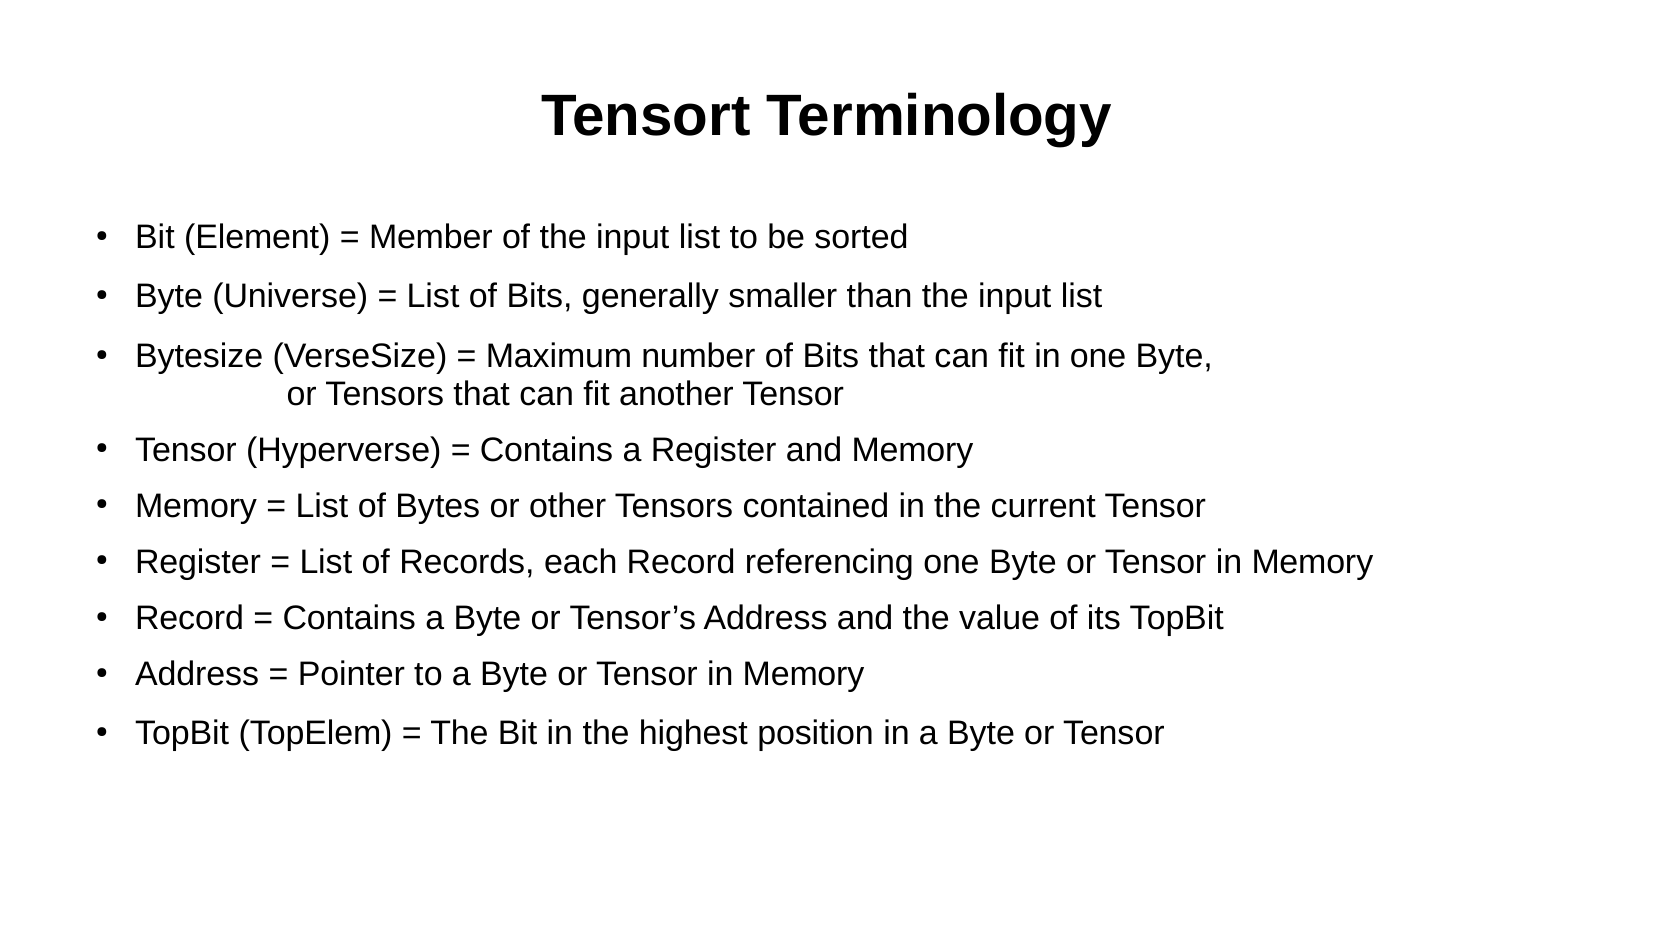

# Tensort Terminology
Bit (Element) = Member of the input list to be sorted
Byte (Universe) = List of Bits, generally smaller than the input list
Bytesize (VerseSize) = Maximum number of Bits that can fit in one Byte, or Tensors that can fit another Tensor
Tensor (Hyperverse) = Contains a Register and Memory
Memory = List of Bytes or other Tensors contained in the current Tensor
Register = List of Records, each Record referencing one Byte or Tensor in Memory
Record = Contains a Byte or Tensor’s Address and the value of its TopBit
Address = Pointer to a Byte or Tensor in Memory
TopBit (TopElem) = The Bit in the highest position in a Byte or Tensor